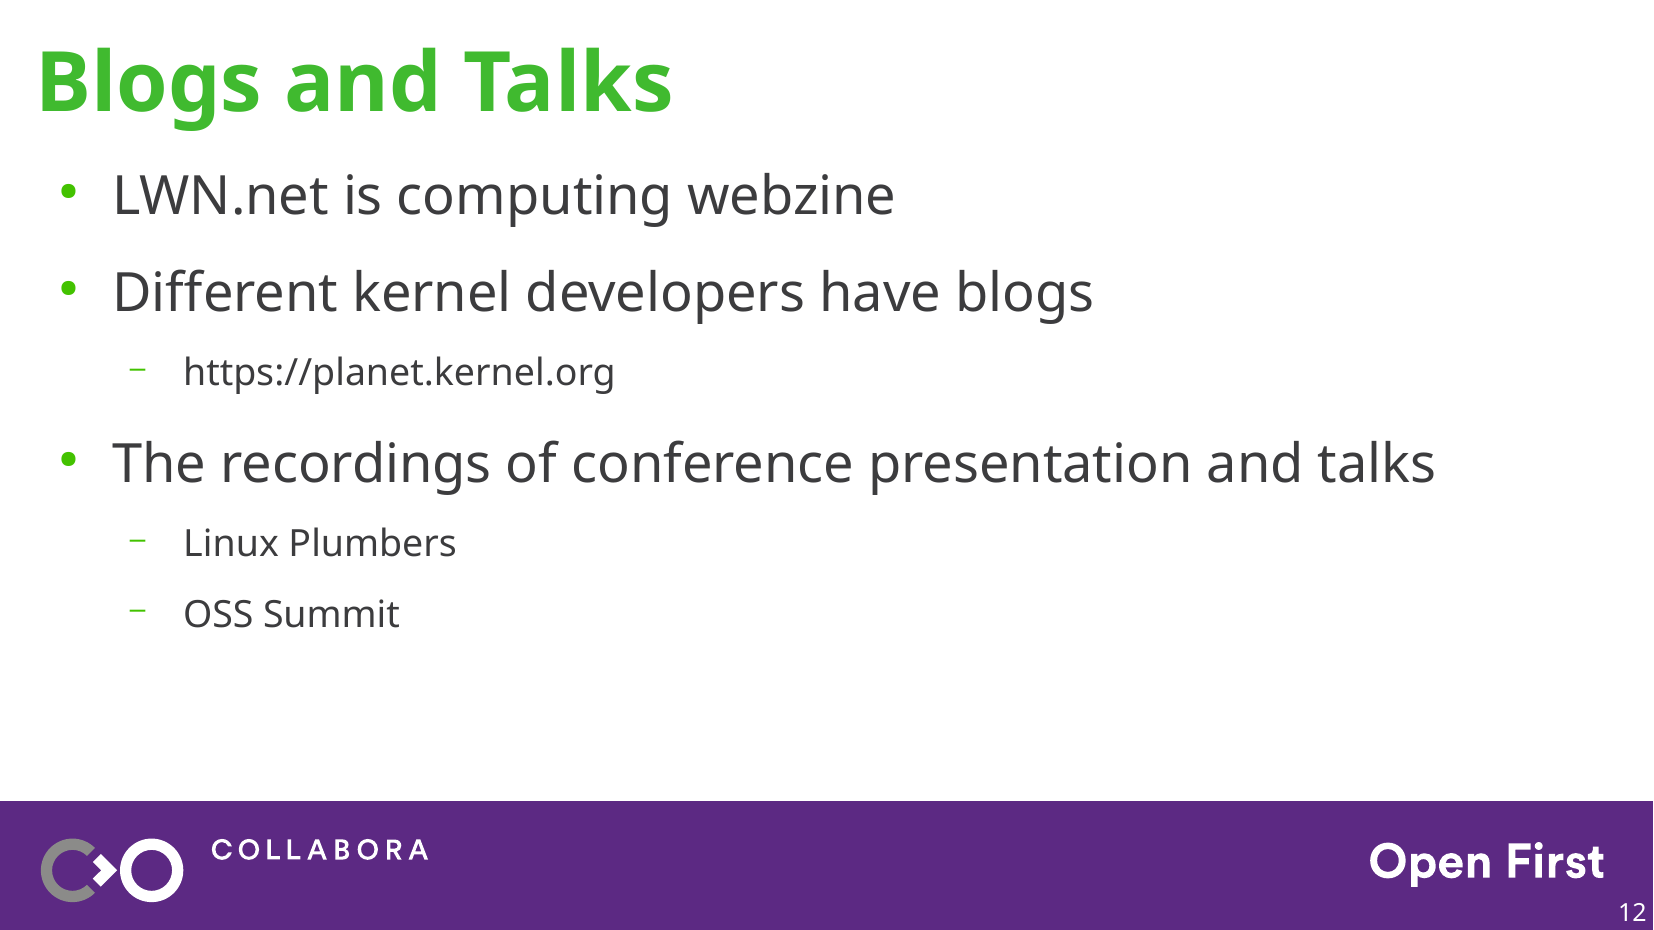

# Blogs and Talks
LWN.net is computing webzine
Different kernel developers have blogs
https://planet.kernel.org
The recordings of conference presentation and talks
Linux Plumbers
OSS Summit